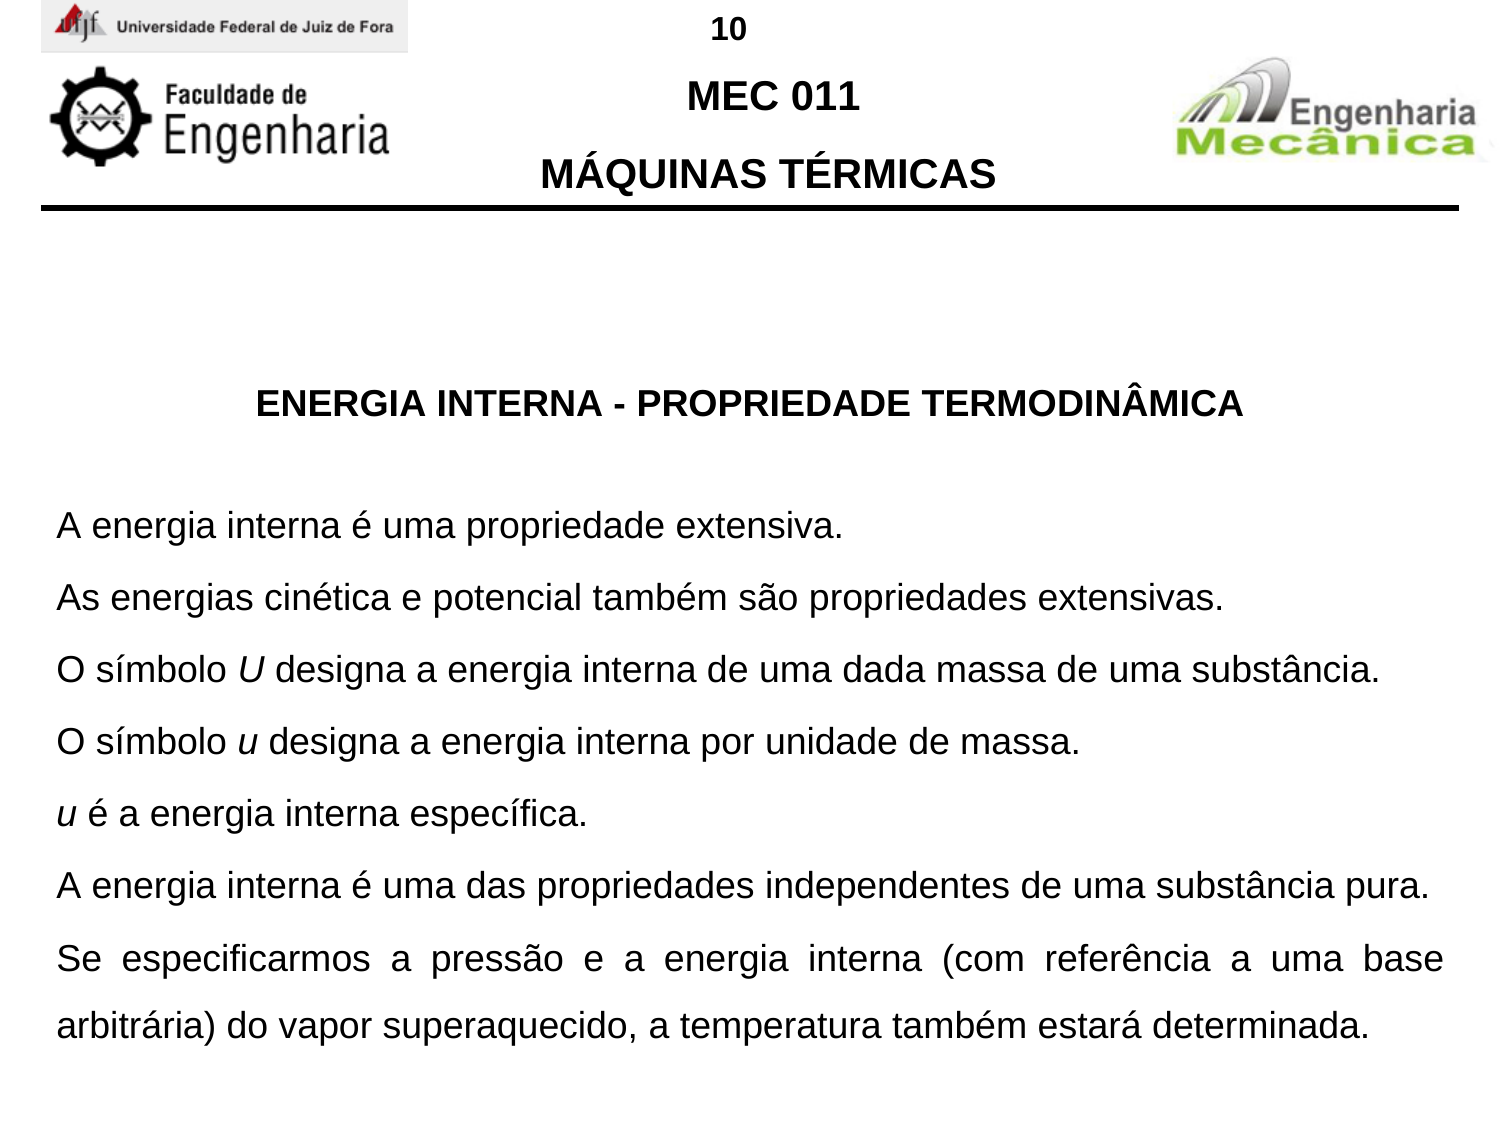

ENERGIA INTERNA - PROPRIEDADE TERMODINÂMICA
A energia interna é uma propriedade extensiva.
As energias cinética e potencial também são propriedades extensivas.
O símbolo U designa a energia interna de uma dada massa de uma substância.
O símbolo u designa a energia interna por unidade de massa.
u é a energia interna específica.
A energia interna é uma das propriedades independentes de uma substância pura.
Se especificarmos a pressão e a energia interna (com referência a uma base arbitrária) do vapor superaquecido, a temperatura também estará determinada.